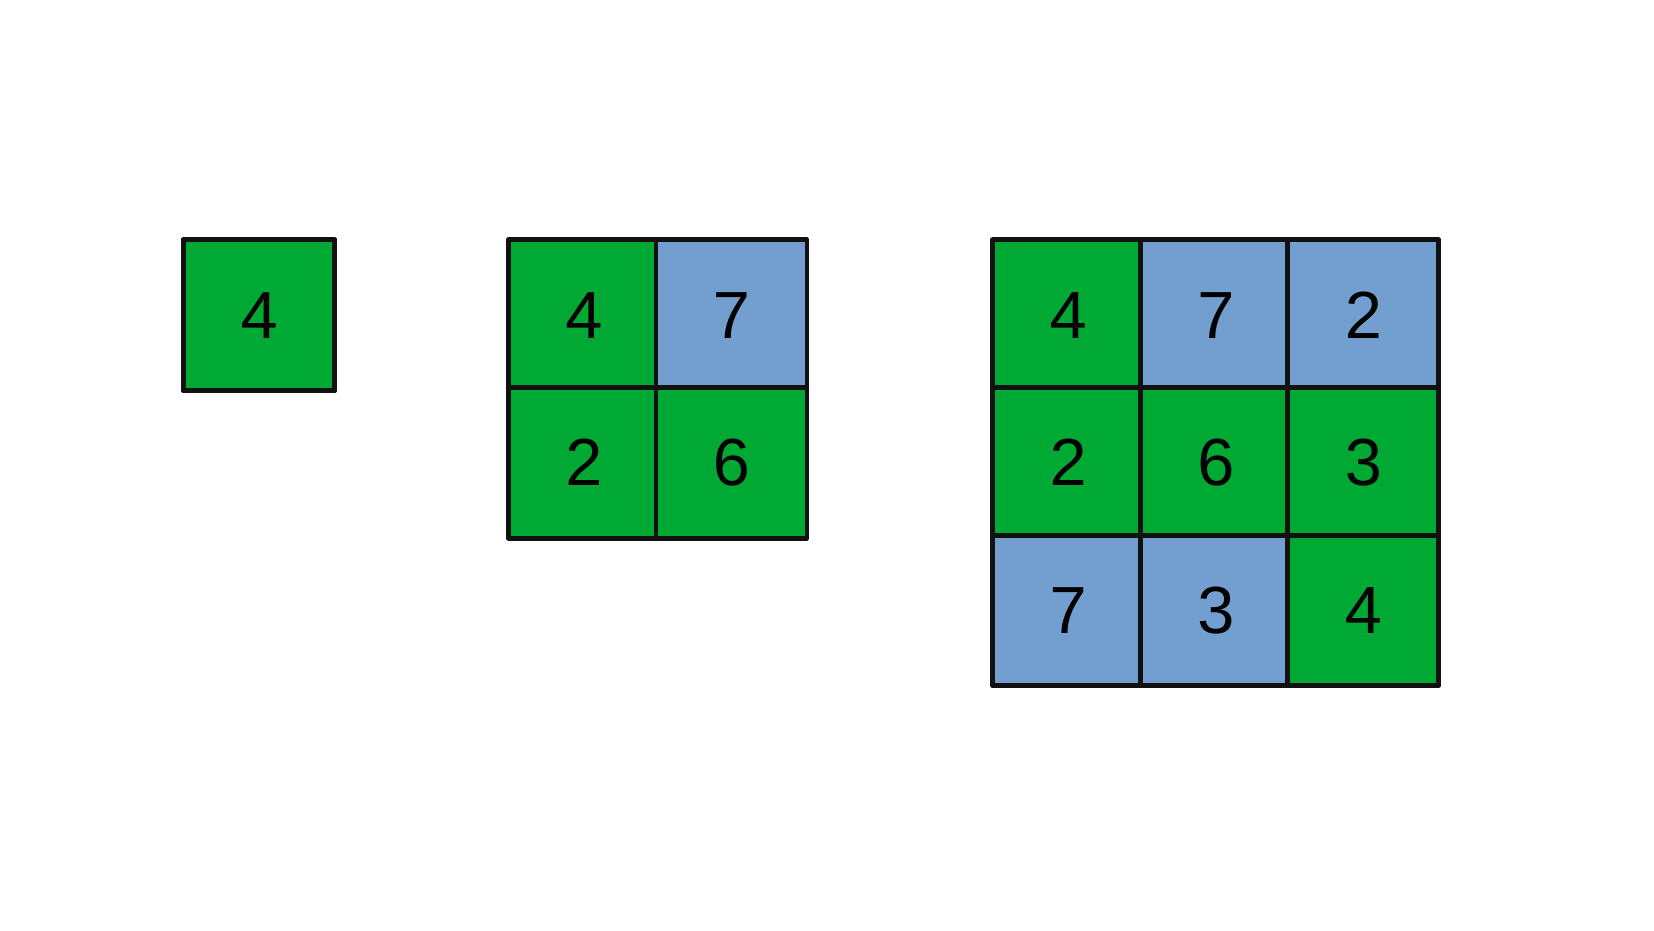

4
4
7
4
7
2
2
6
2
6
3
7
3
4